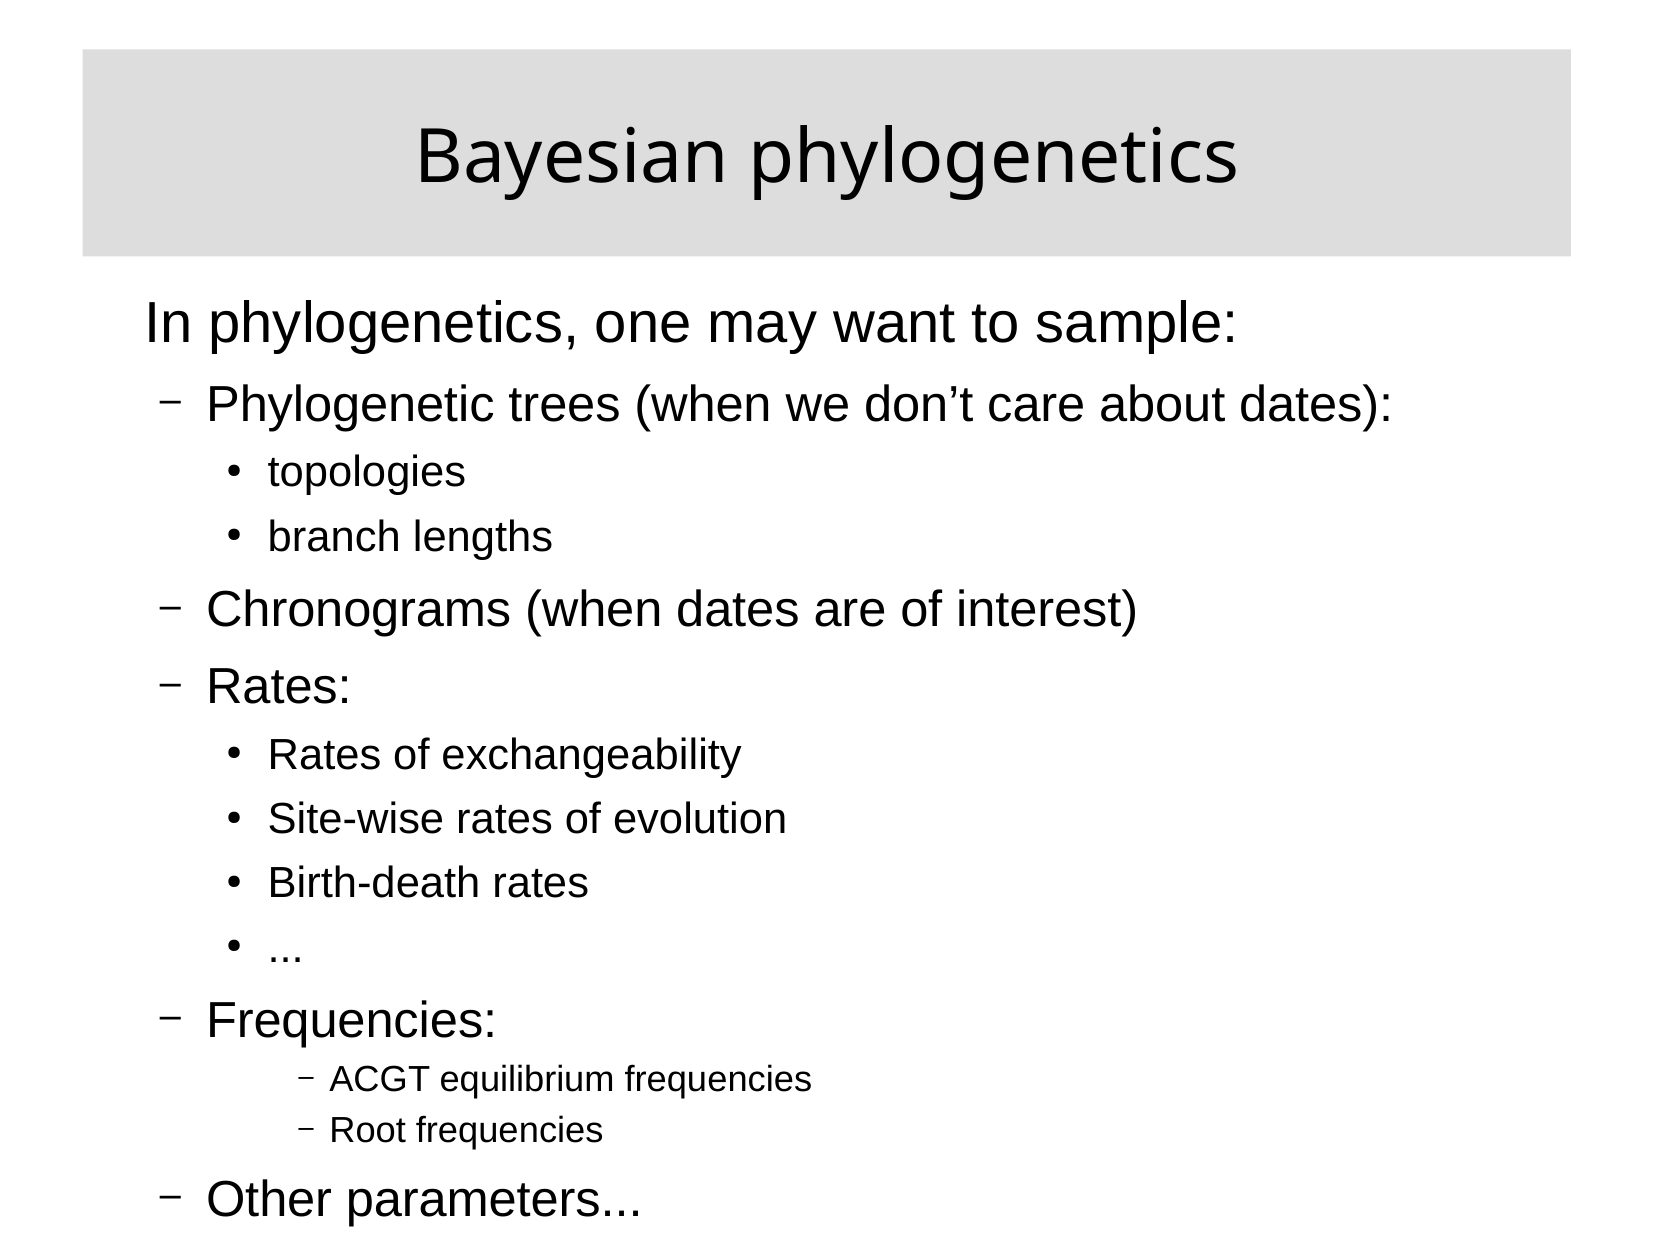

# Bayesian phylogenetics
In phylogenetics, one may want to sample:
Phylogenetic trees (when we don’t care about dates):
topologies
branch lengths
Chronograms (when dates are of interest)
Rates:
Rates of exchangeability
Site-wise rates of evolution
Birth-death rates
...
Frequencies:
ACGT equilibrium frequencies
Root frequencies
Other parameters...